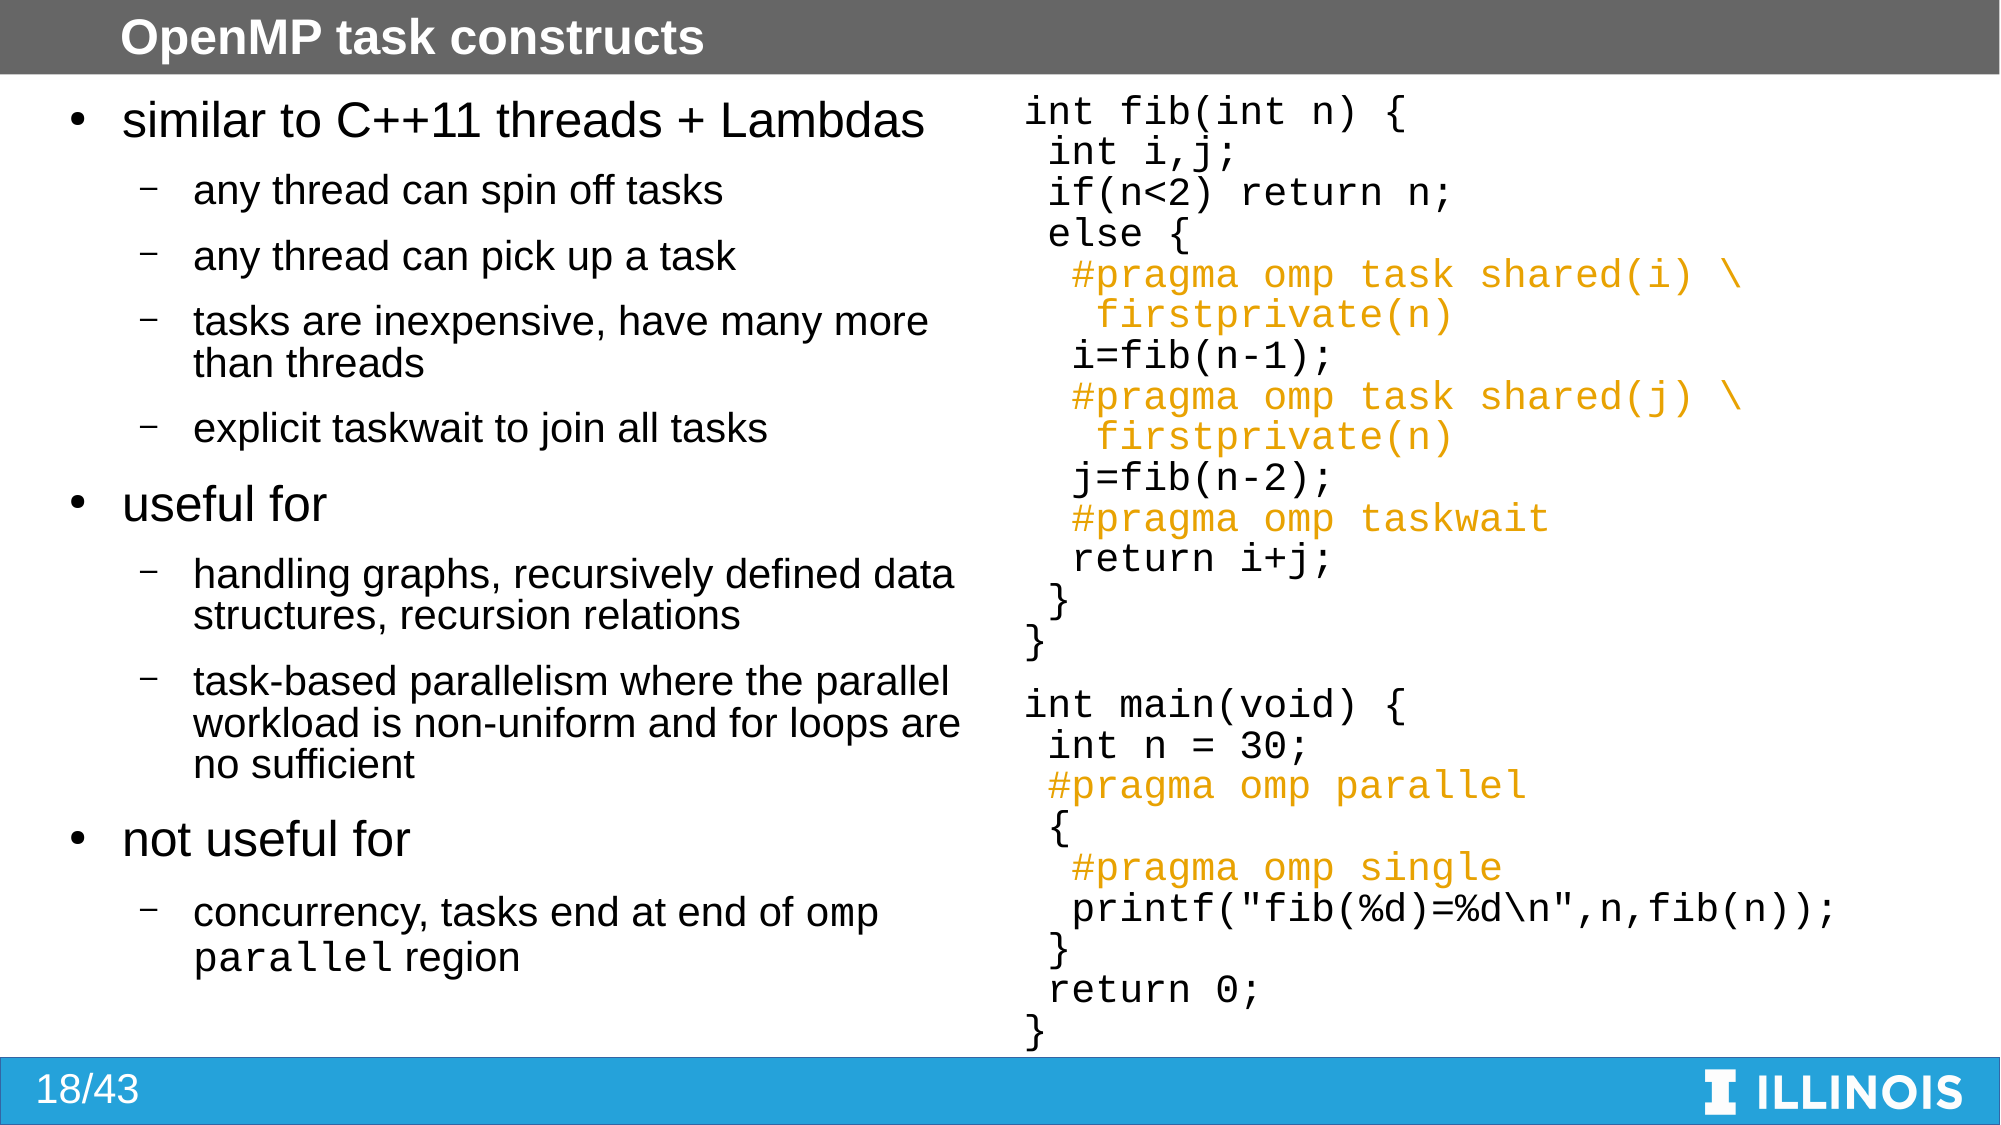

# OpenMP task constructs
int fib(int n) {
 int i,j;
 if(n<2) return n;
 else {
 #pragma omp task shared(i) \
 firstprivate(n)
 i=fib(n-1);
 #pragma omp task shared(j) \
 firstprivate(n)
 j=fib(n-2);
 #pragma omp taskwait
 return i+j;
 }
}
int main(void) {
 int n = 30;
 #pragma omp parallel
 {
 #pragma omp single
 printf("fib(%d)=%d\n",n,fib(n));
 }
 return 0;
}
similar to C++11 threads + Lambdas
any thread can spin off tasks
any thread can pick up a task
tasks are inexpensive, have many more than threads
explicit taskwait to join all tasks
useful for
handling graphs, recursively defined data structures, recursion relations
task-based parallelism where the parallel workload is non-uniform and for loops are no sufficient
not useful for
concurrency, tasks end at end of omp parallel region